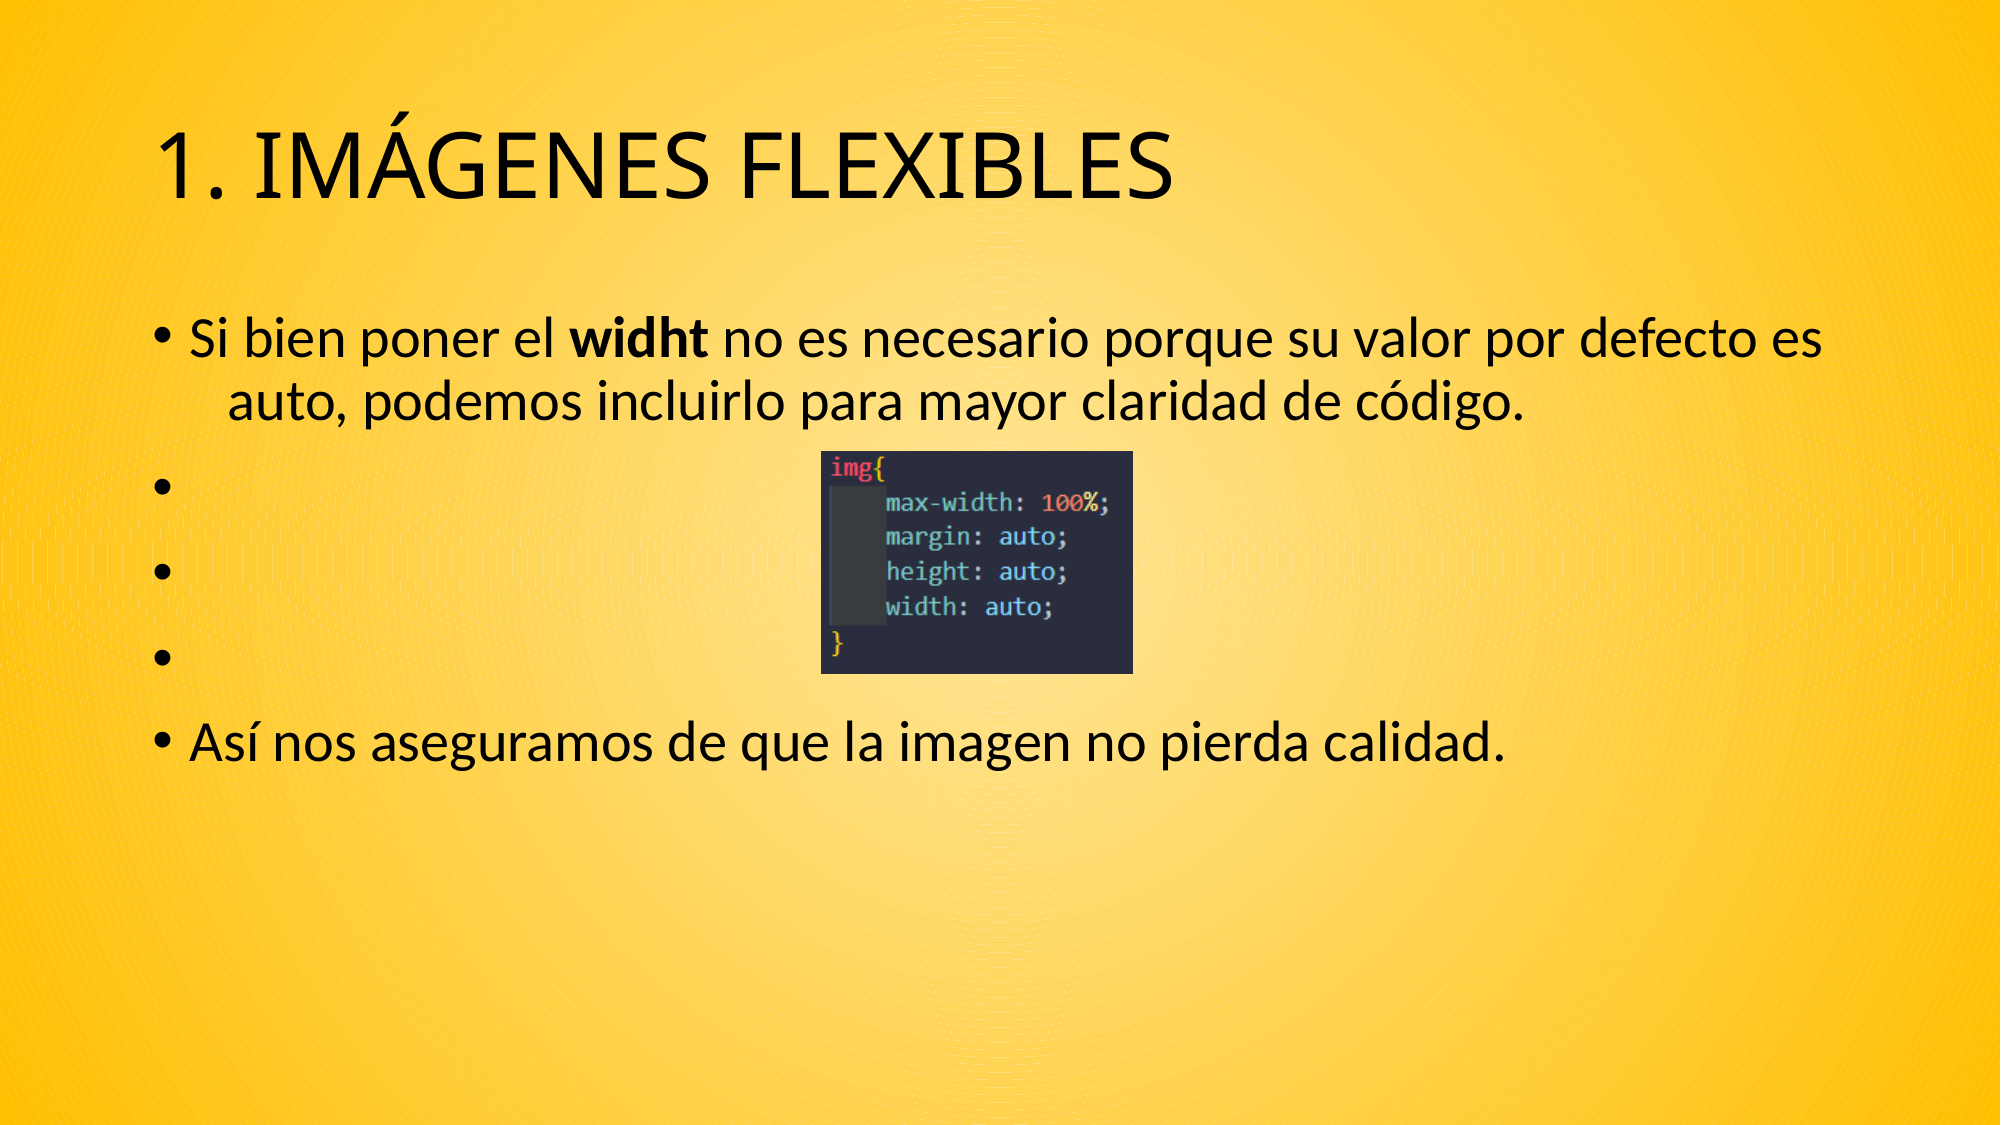

# 1. IMÁGENES FLEXIBLES
Si bien poner el widht no es necesario porque su valor por defecto es auto, podemos incluirlo para mayor claridad de código.
Así nos aseguramos de que la imagen no pierda calidad.